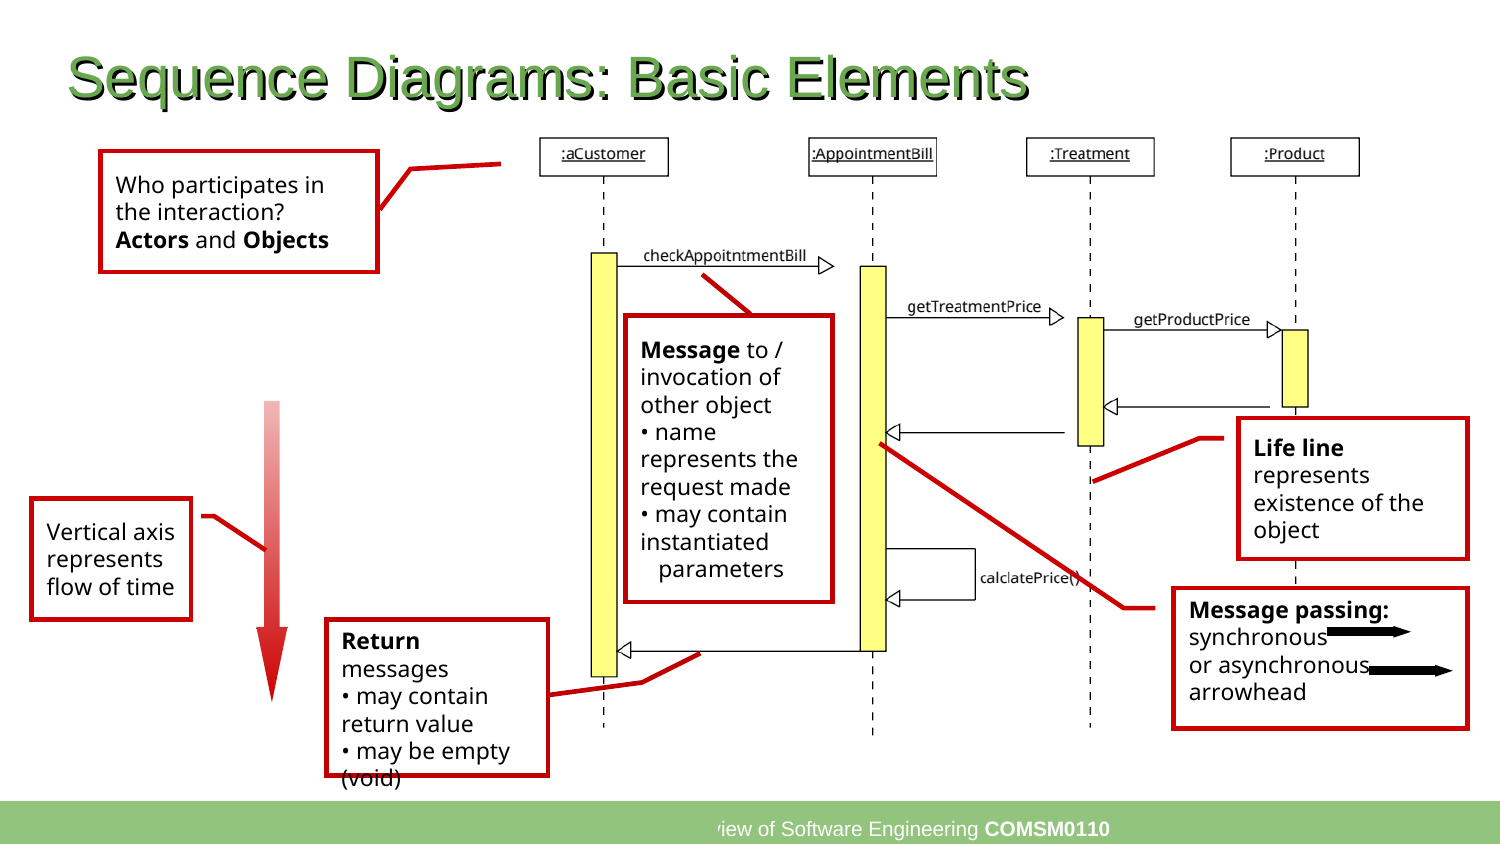

# Sequence Diagrams: Basic Elements
Who participates in the interaction?
Actors and Objects
Message to / invocation of other object
 name represents the request made
 may contain instantiated
 parameters
Life line
represents existence of the object
Vertical axis represents flow of time
Message passing: synchronous
or asynchronous arrowhead
Return messages
 may contain return value
 may be empty (void)